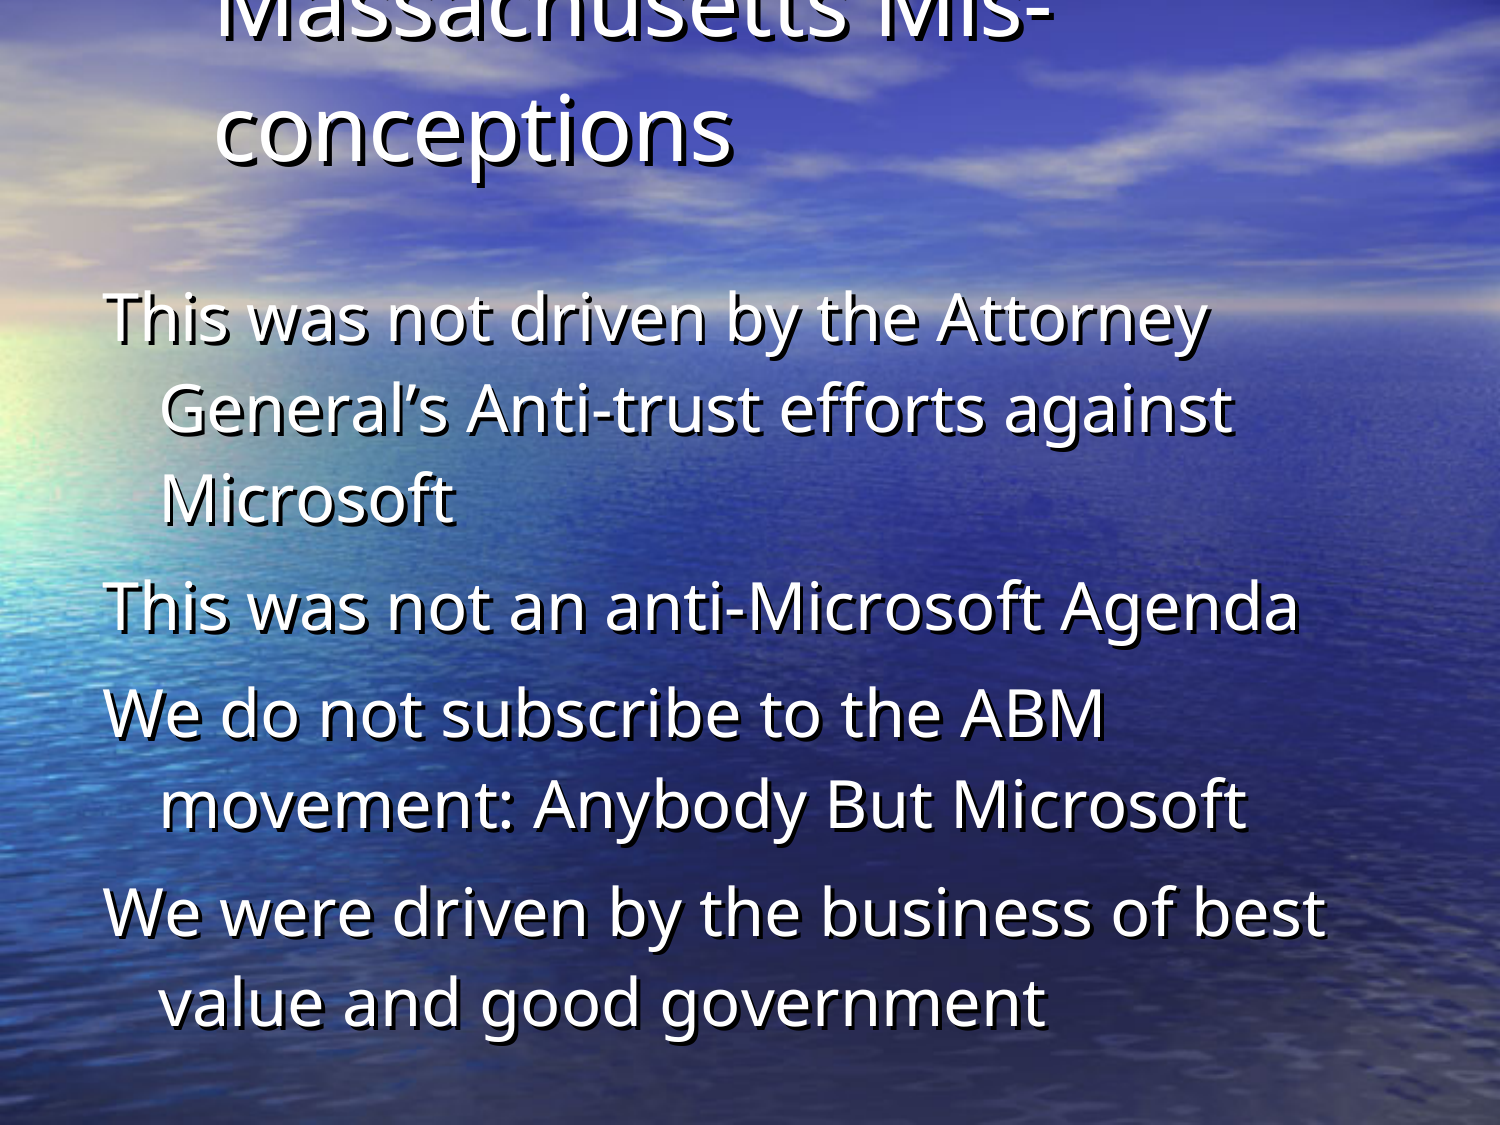

# Massachusetts Mis-conceptions
This was not driven by the Attorney General’s Anti-trust efforts against Microsoft
This was not an anti-Microsoft Agenda
We do not subscribe to the ABM movement: Anybody But Microsoft
We were driven by the business of best value and good government